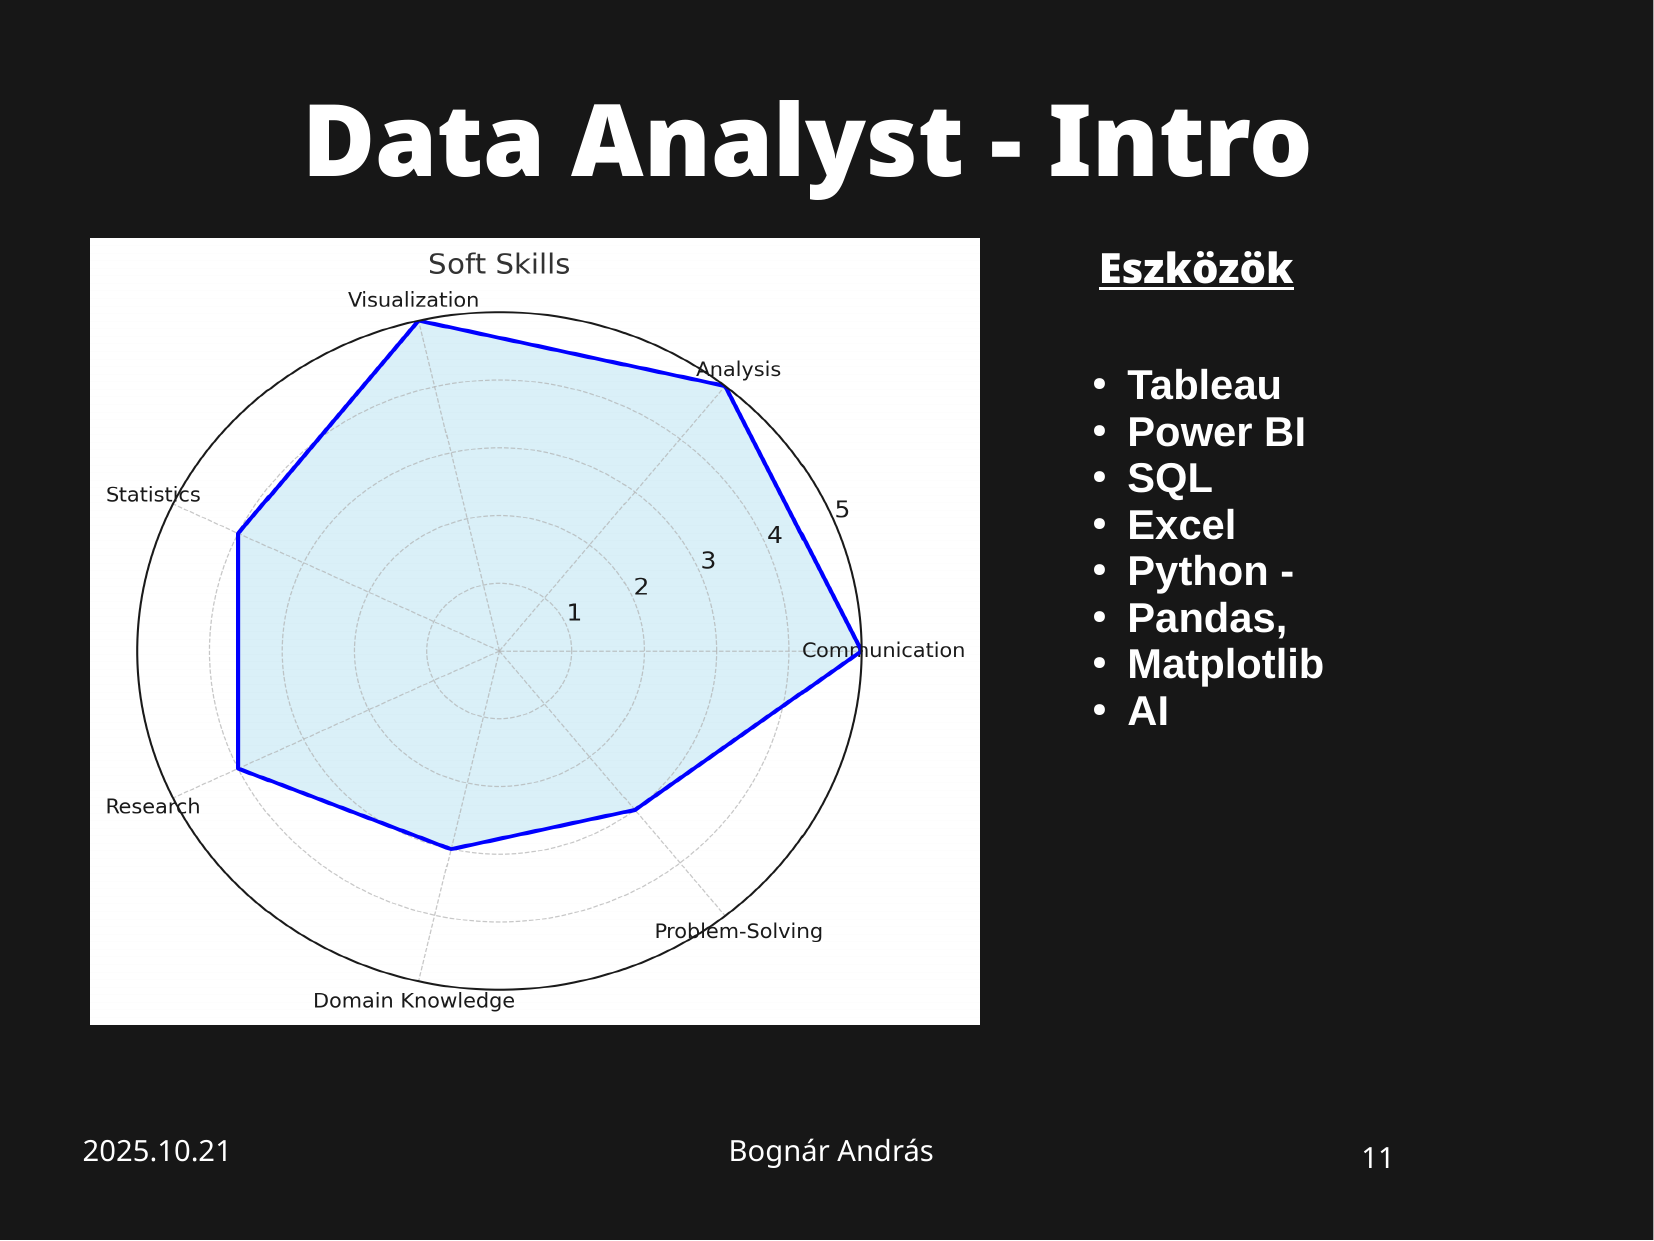

Data Analyst - Intro
Eszközök
Tableau
Power BI
SQL
Excel
Python -
Pandas,
Matplotlib
AI